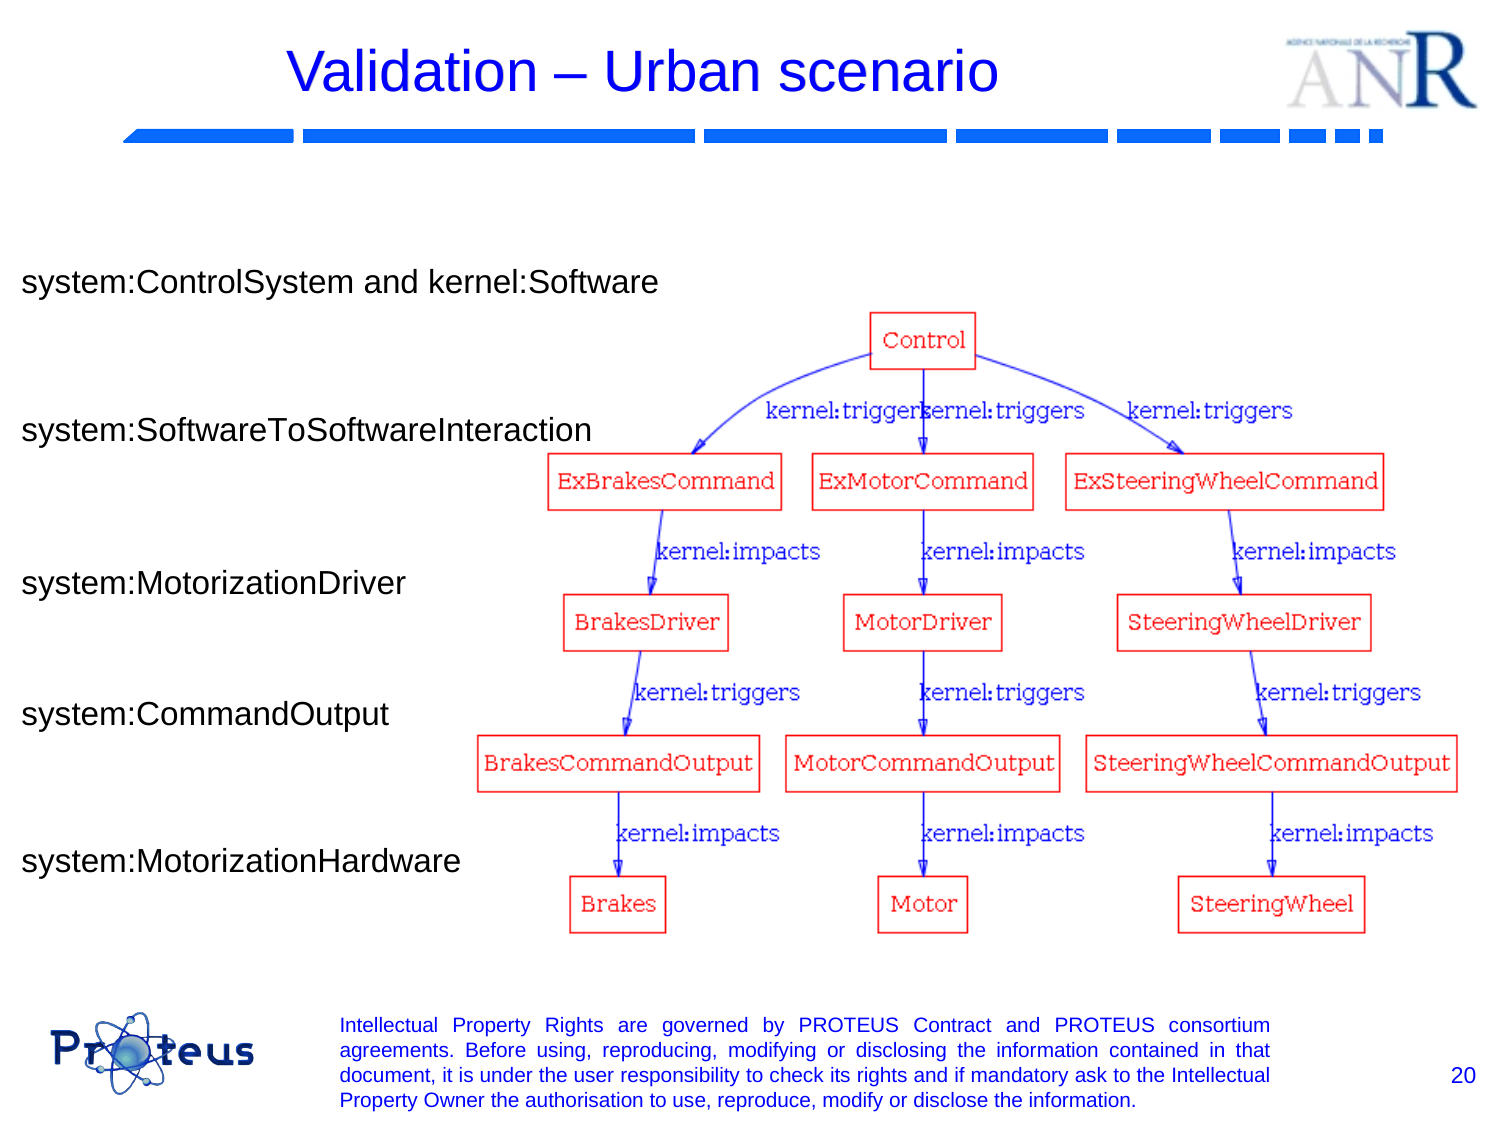

# Validation – Urban scenario
system:ControlSystem and kernel:Software
system:SoftwareToSoftwareInteraction
system:MotorizationDriver
system:CommandOutput
system:MotorizationHardware
20